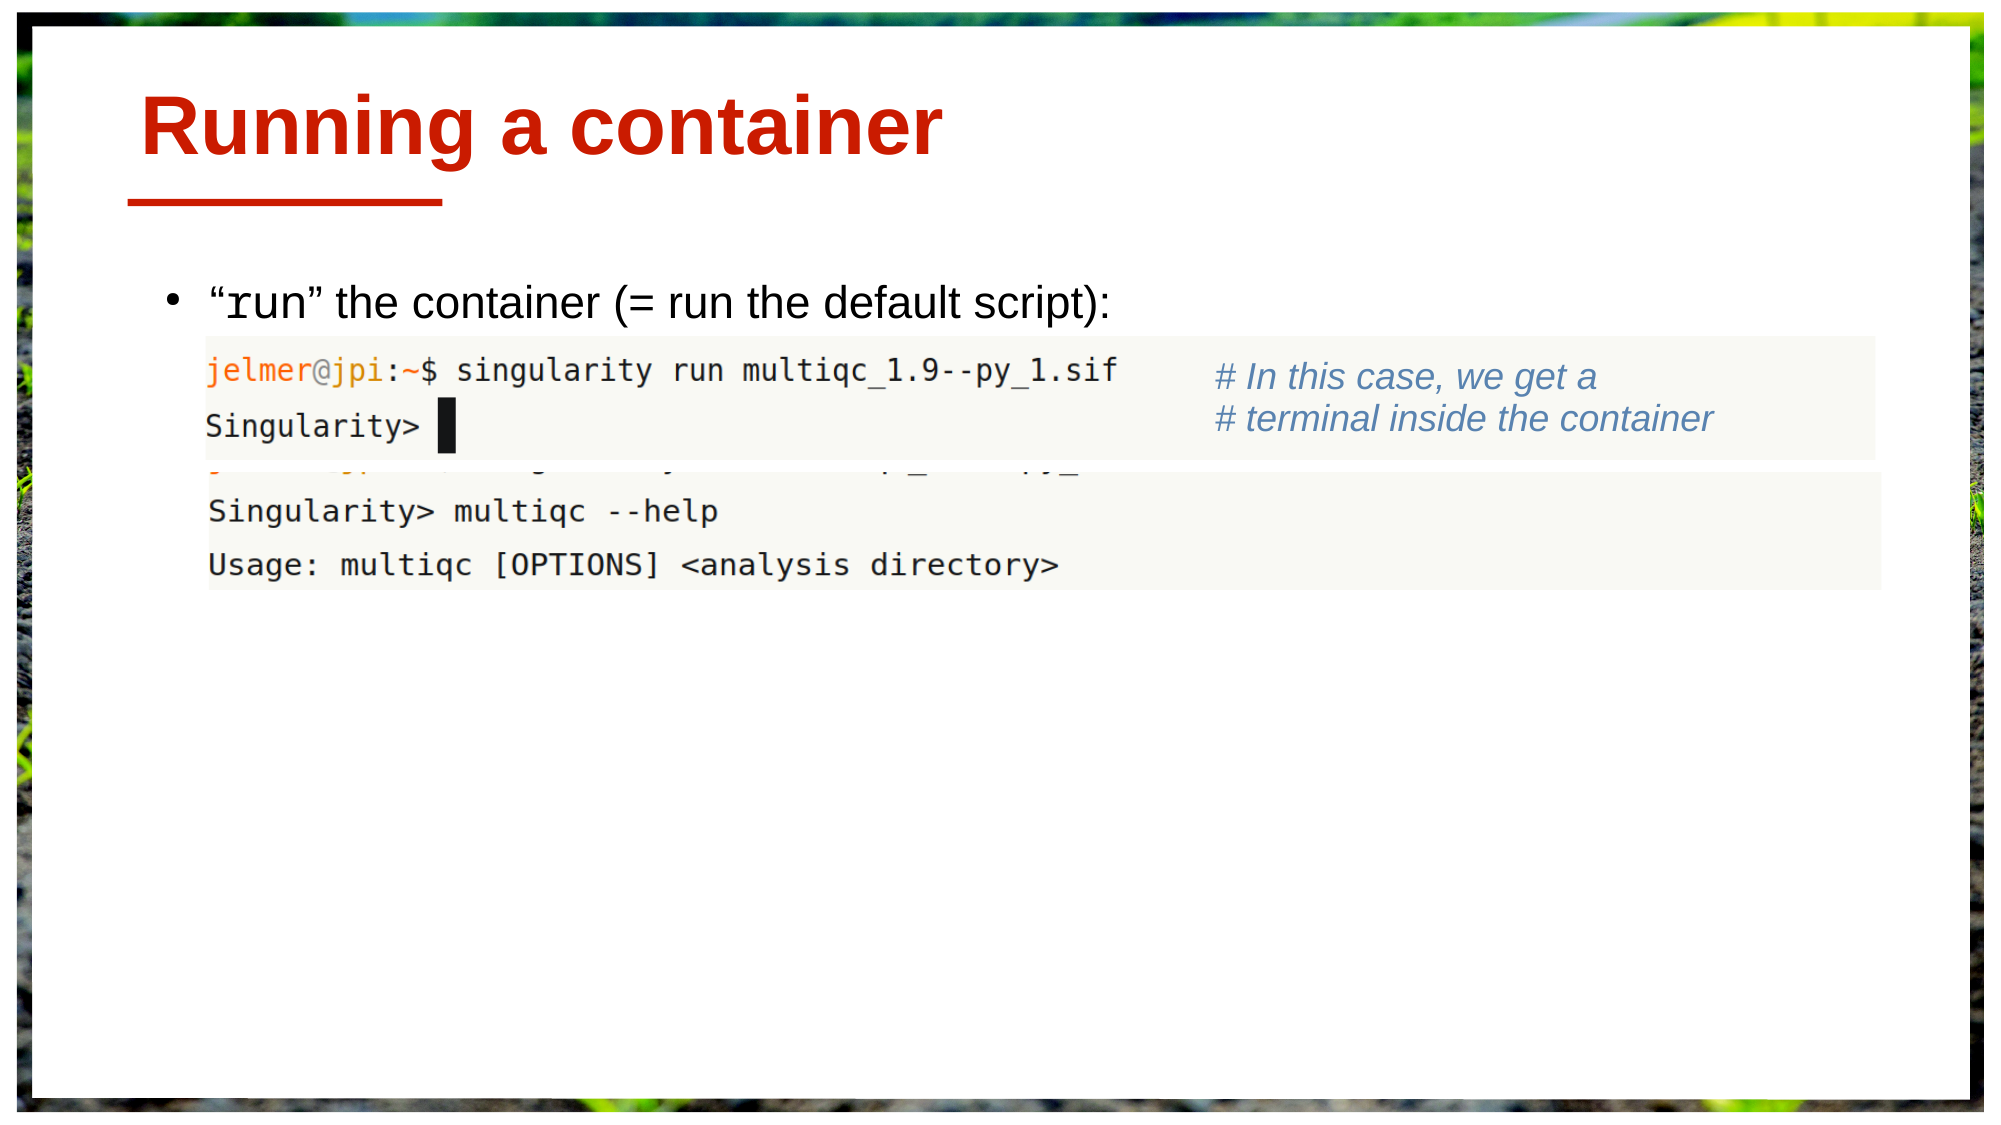

Running a container
“run” the container (= run the default script):
# In this case, we get a # terminal inside the container